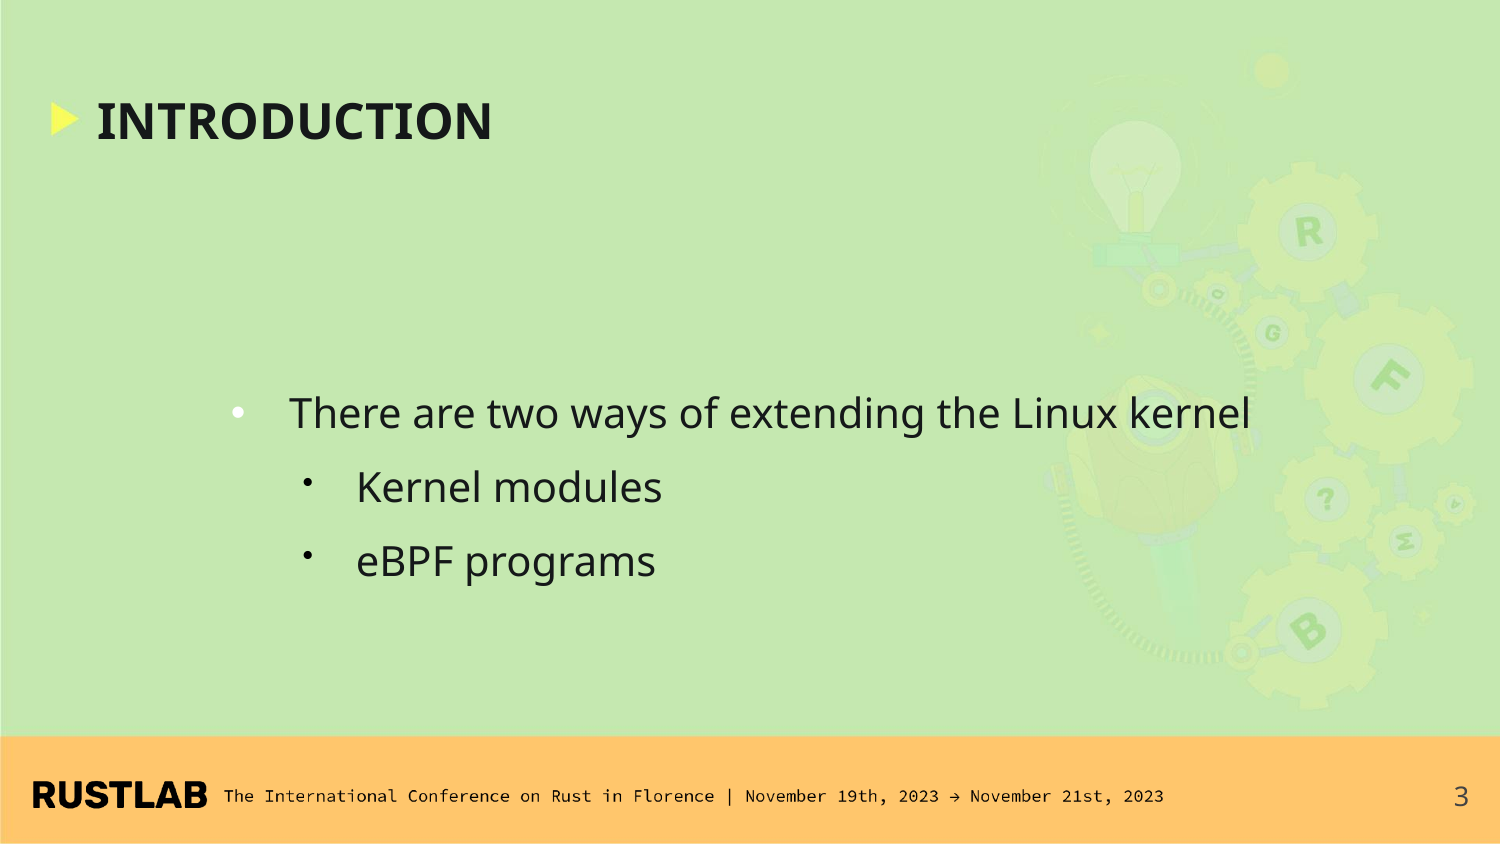

# INTRODUCTION
There are two ways of extending the Linux kernel
Kernel modules
eBPF programs